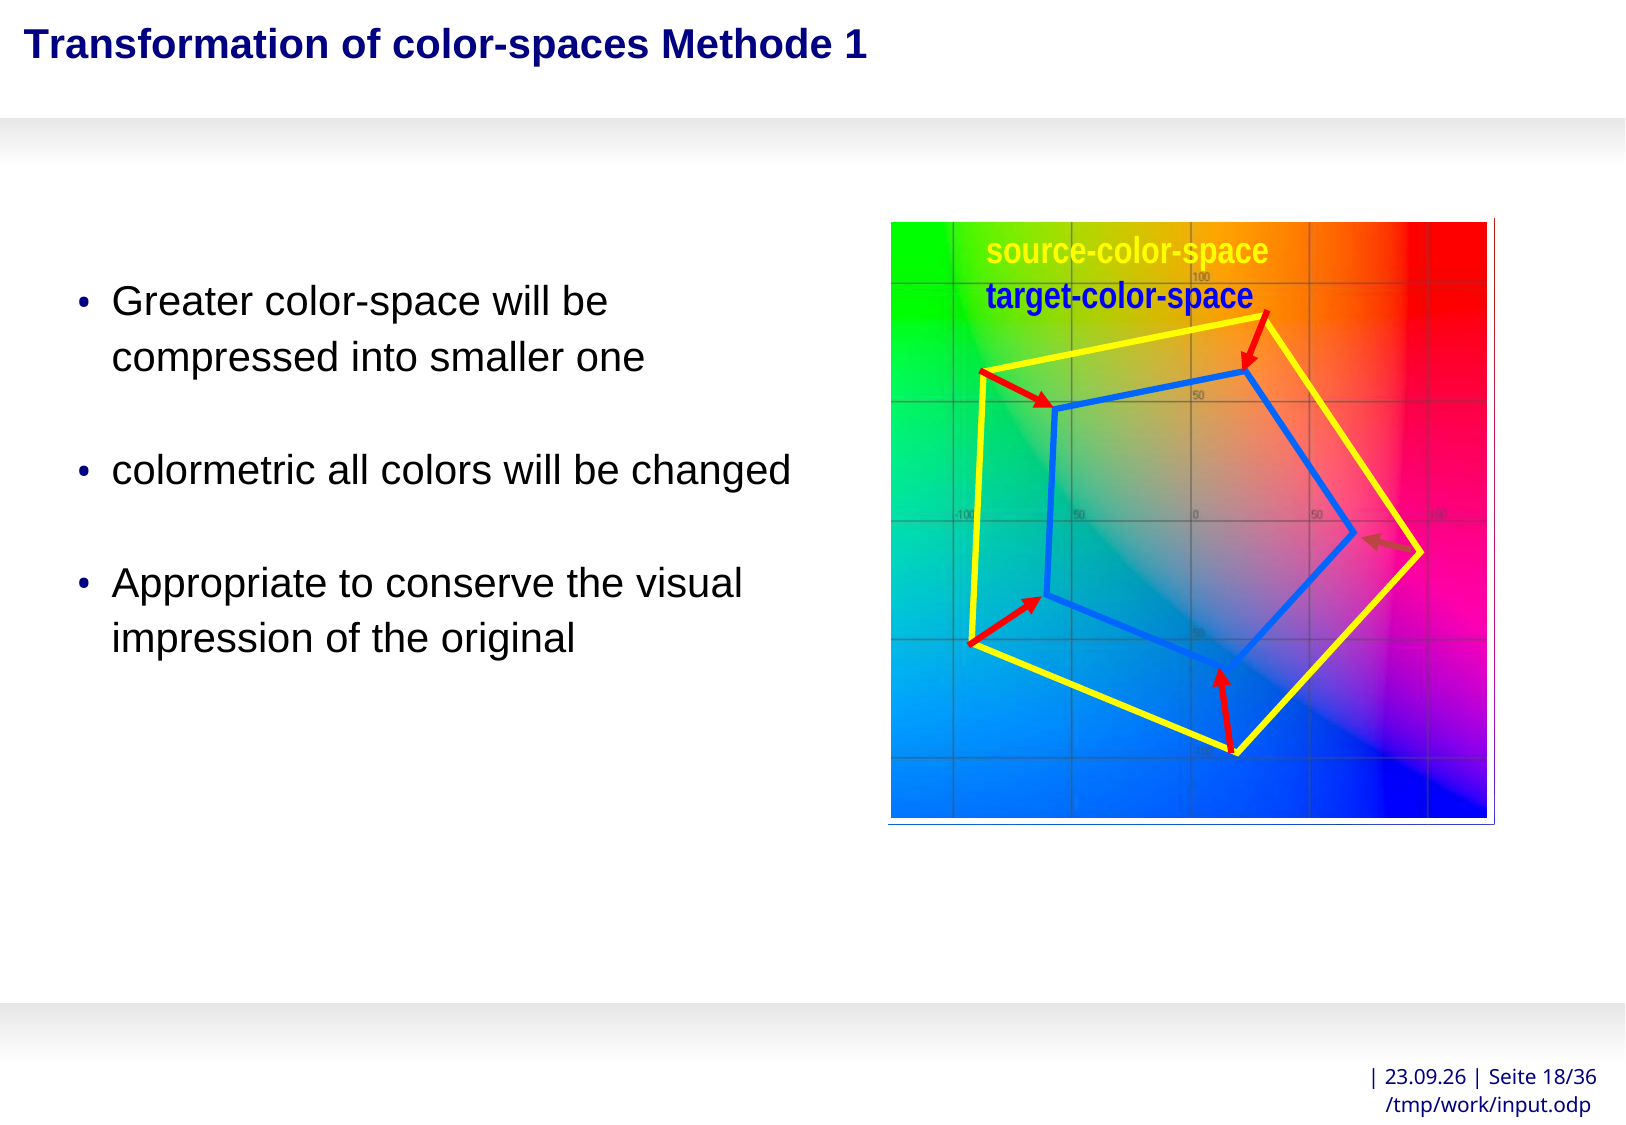

# Transformation of color-spaces Methode 1
source-color-space
target-color-space
Greater color-space will be compressed into smaller one
colormetric all colors will be changed
Appropriate to conserve the visual impression of the original